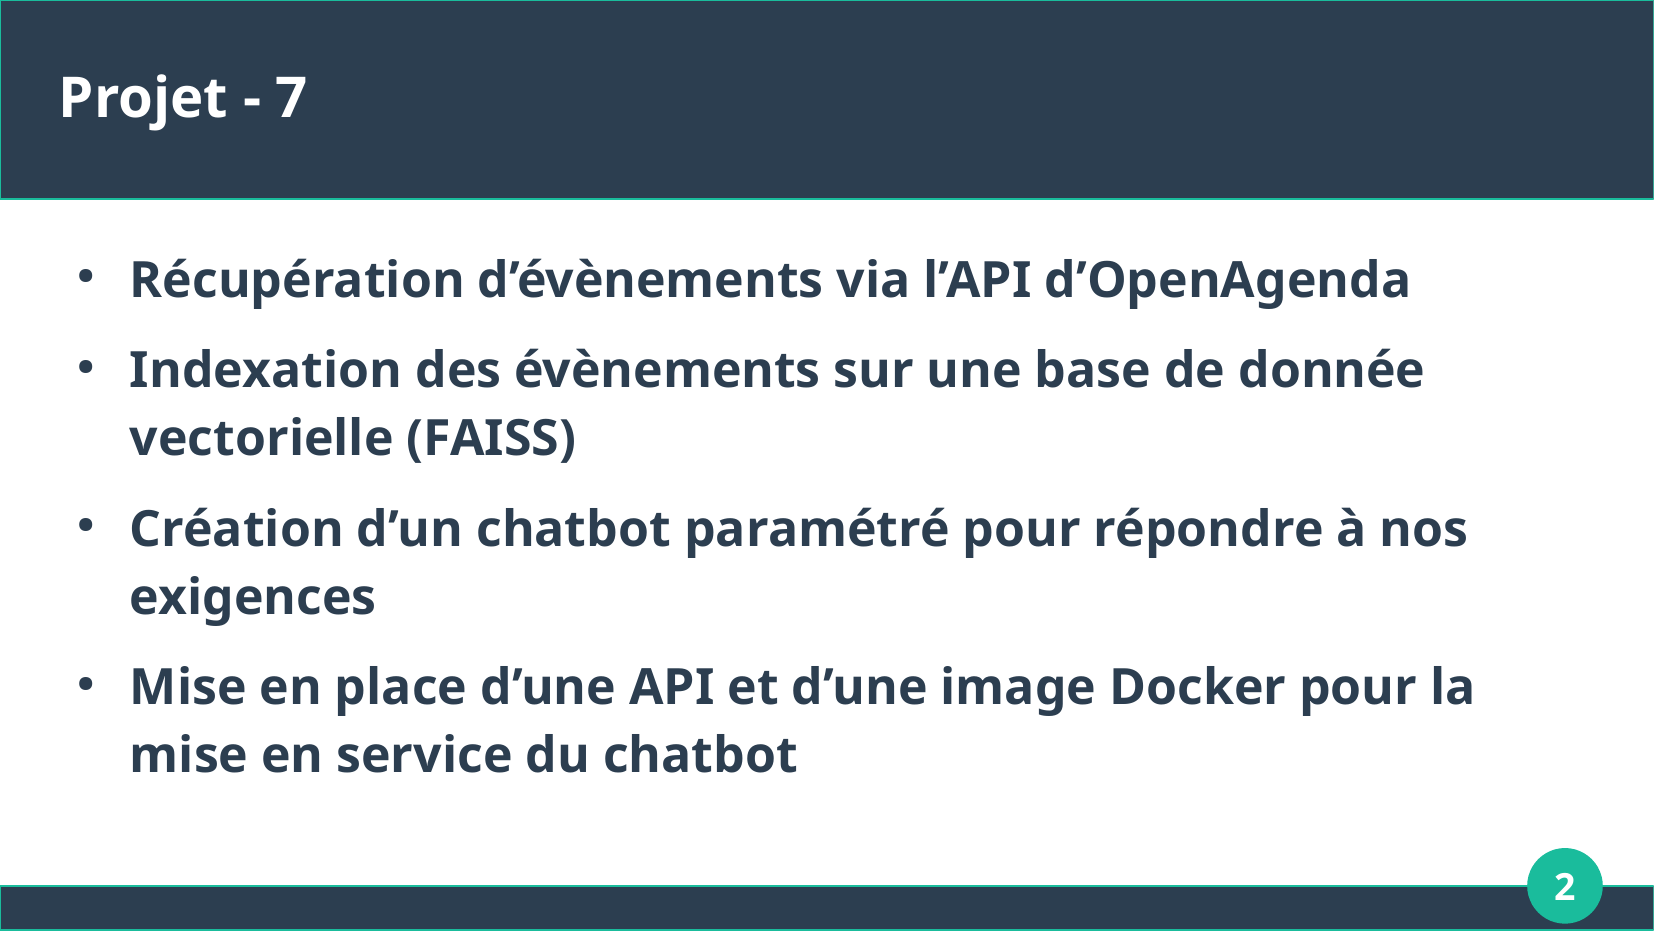

# Projet - 7
Récupération d’évènements via l’API d’OpenAgenda
Indexation des évènements sur une base de donnée vectorielle (FAISS)
Création d’un chatbot paramétré pour répondre à nos exigences
Mise en place d’une API et d’une image Docker pour la mise en service du chatbot
2